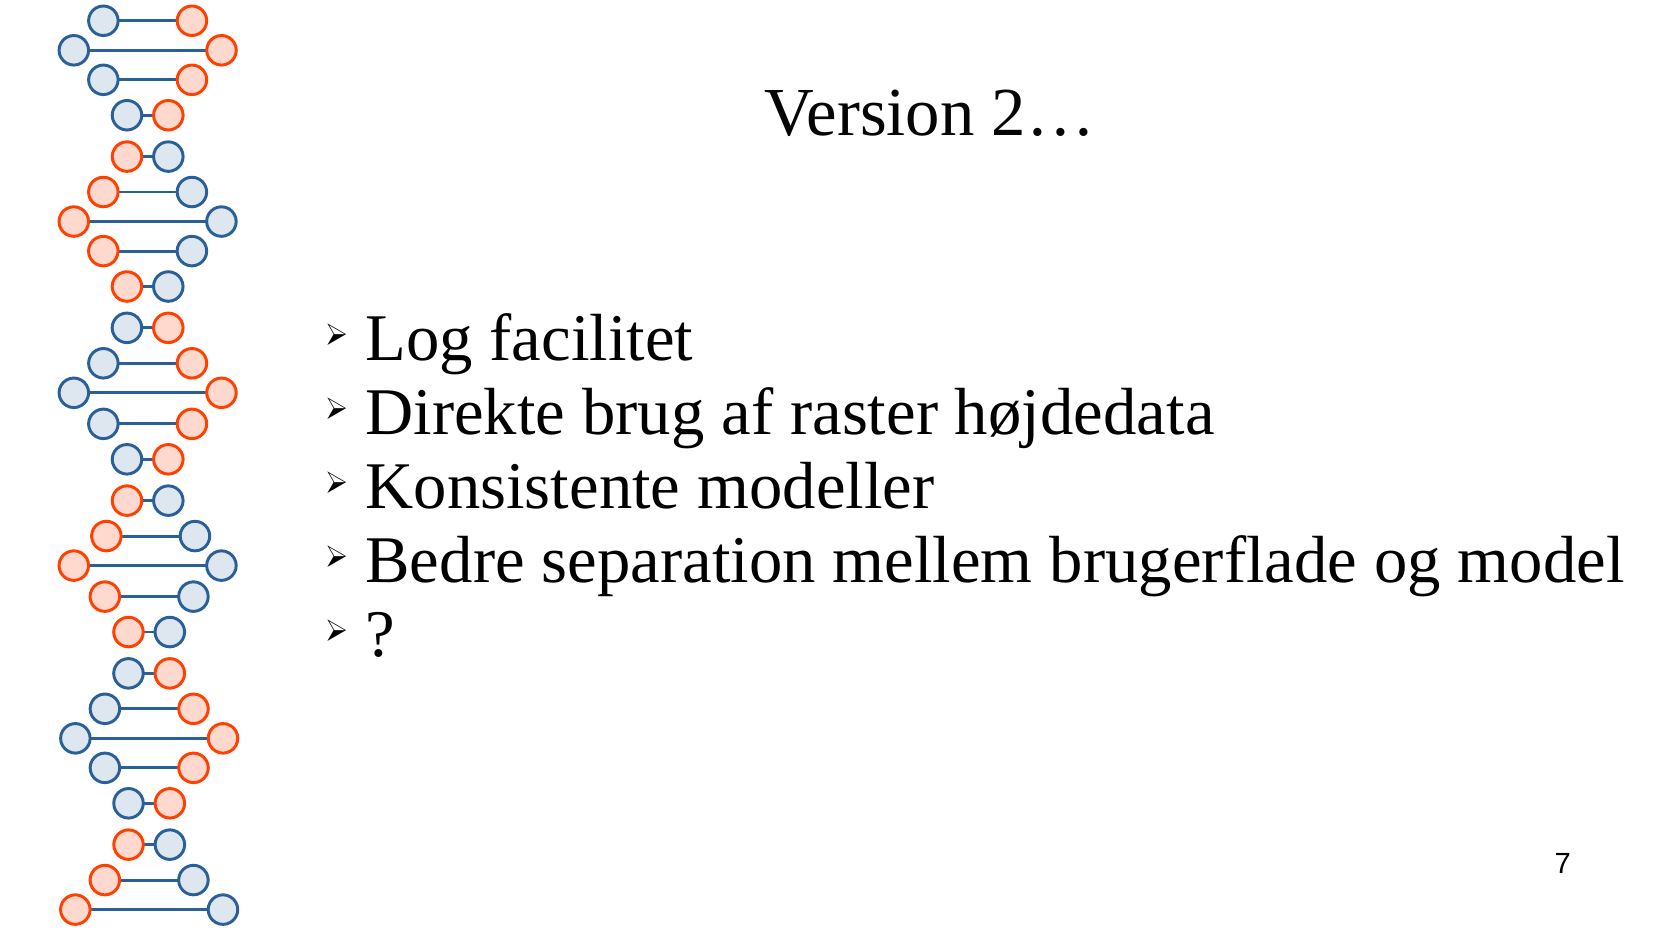

# Version 2…
 Log facilitet
 Direkte brug af raster højdedata
 Konsistente modeller
 Bedre separation mellem brugerflade og model
 ?
7